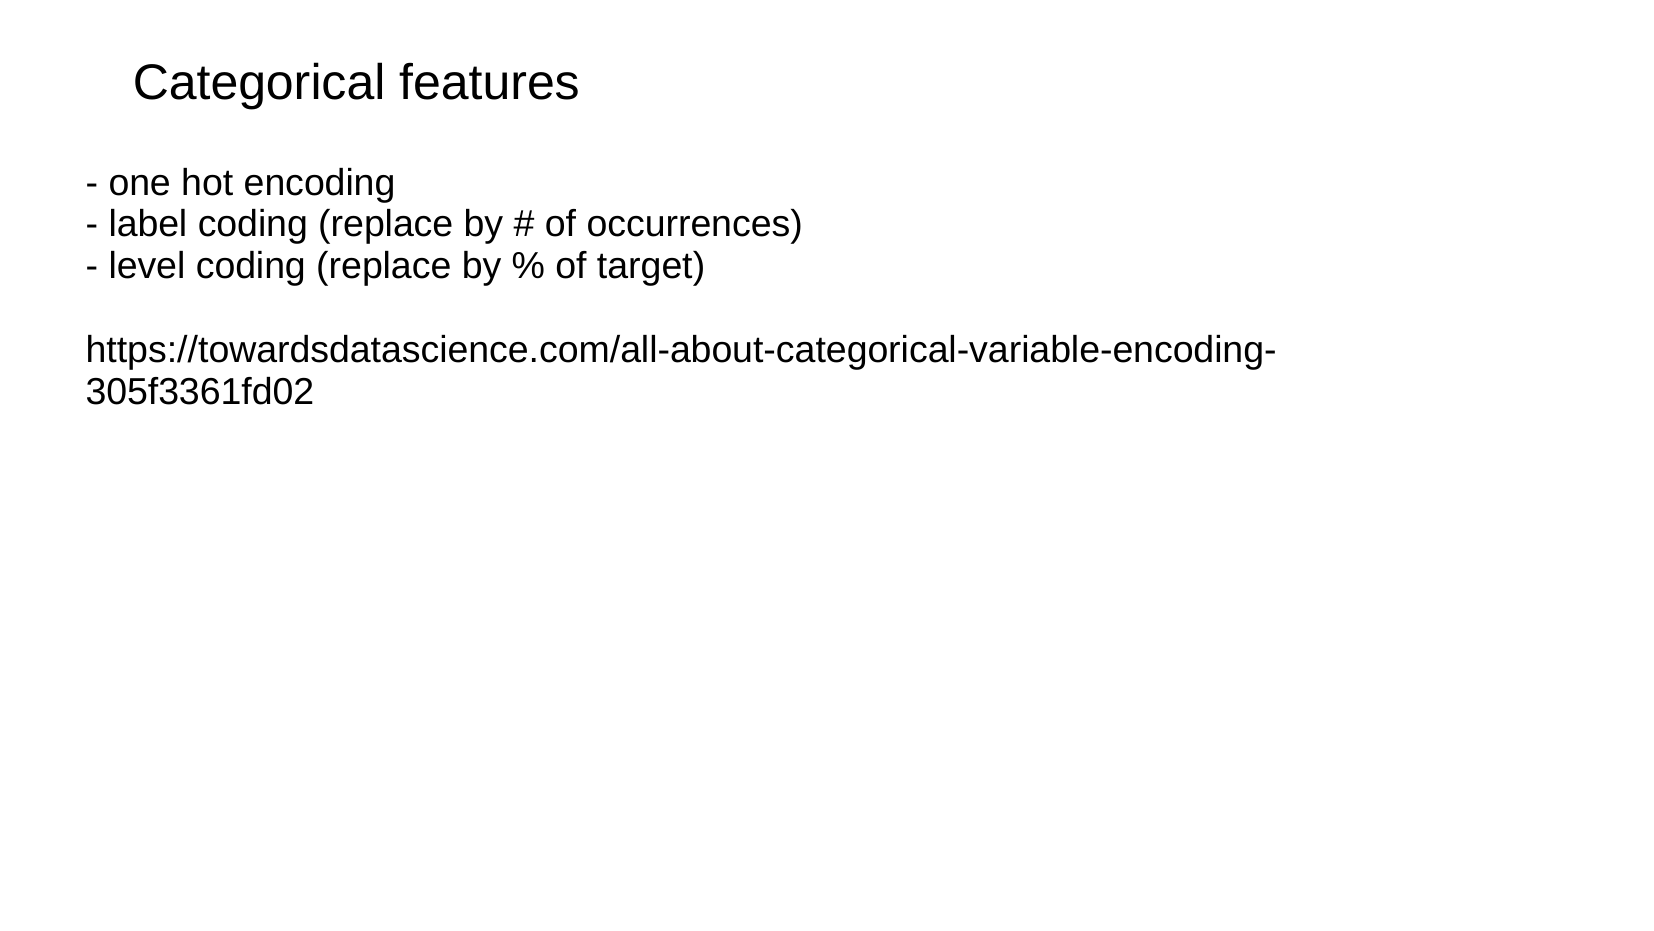

Categorical features
- one hot encoding
- label coding (replace by # of occurrences)
- level coding (replace by % of target)
https://towardsdatascience.com/all-about-categorical-variable-encoding-305f3361fd02